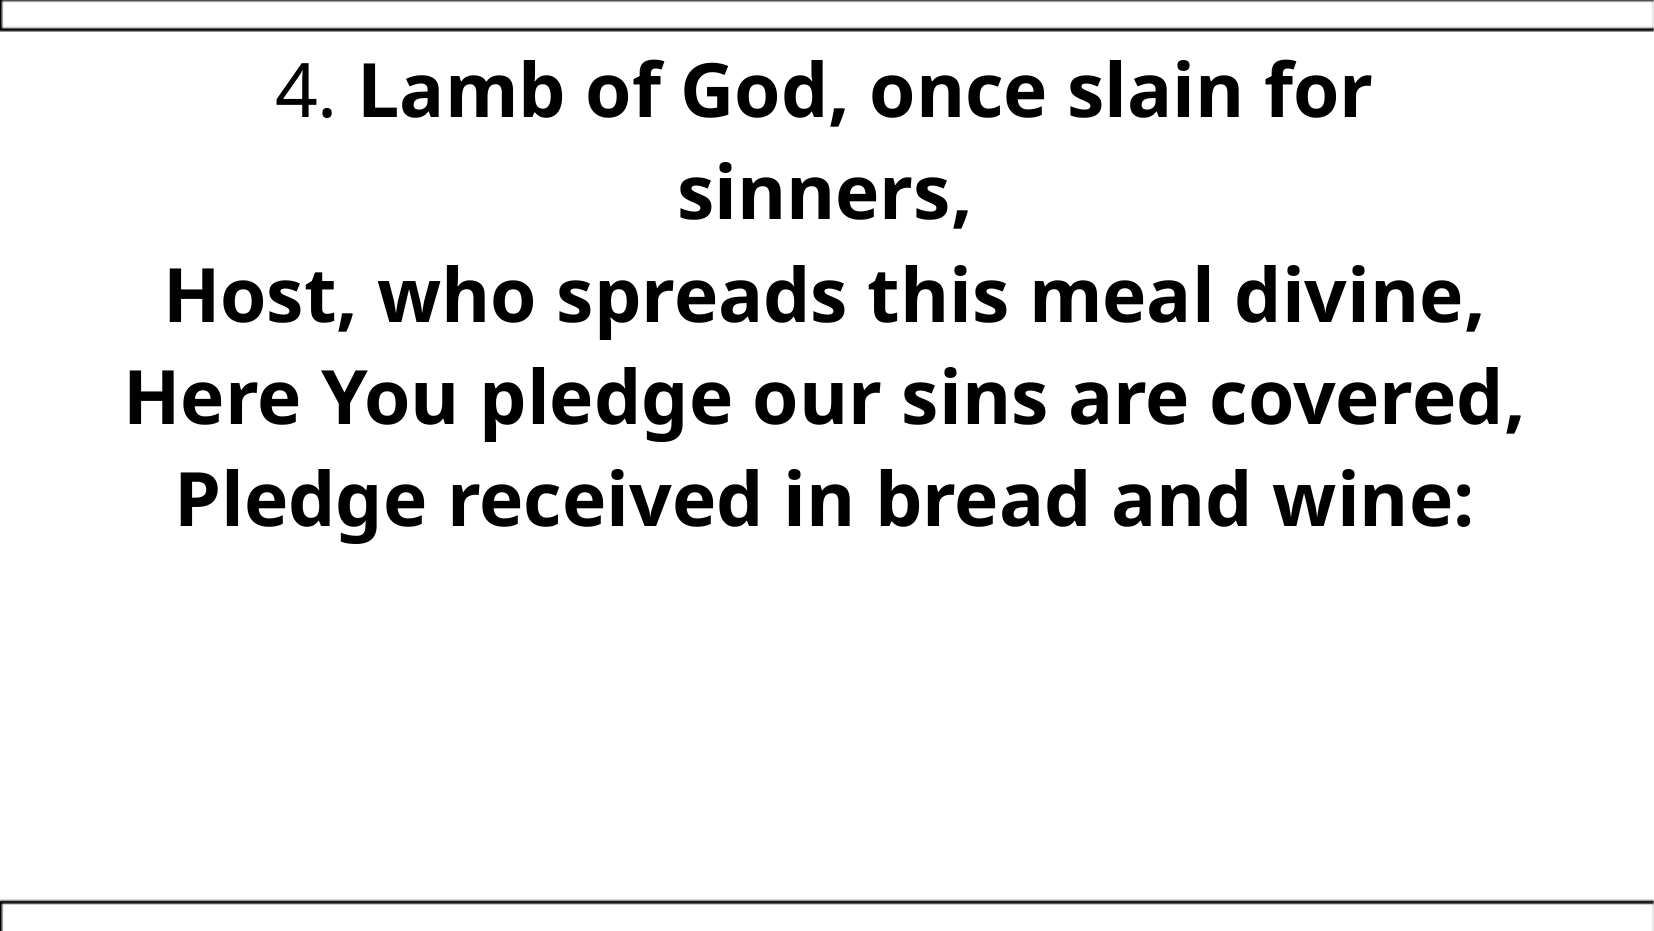

4. Lamb of God, once slain for sinners,
Host, who spreads this meal divine,
Here You pledge our sins are covered,
Pledge received in bread and wine: